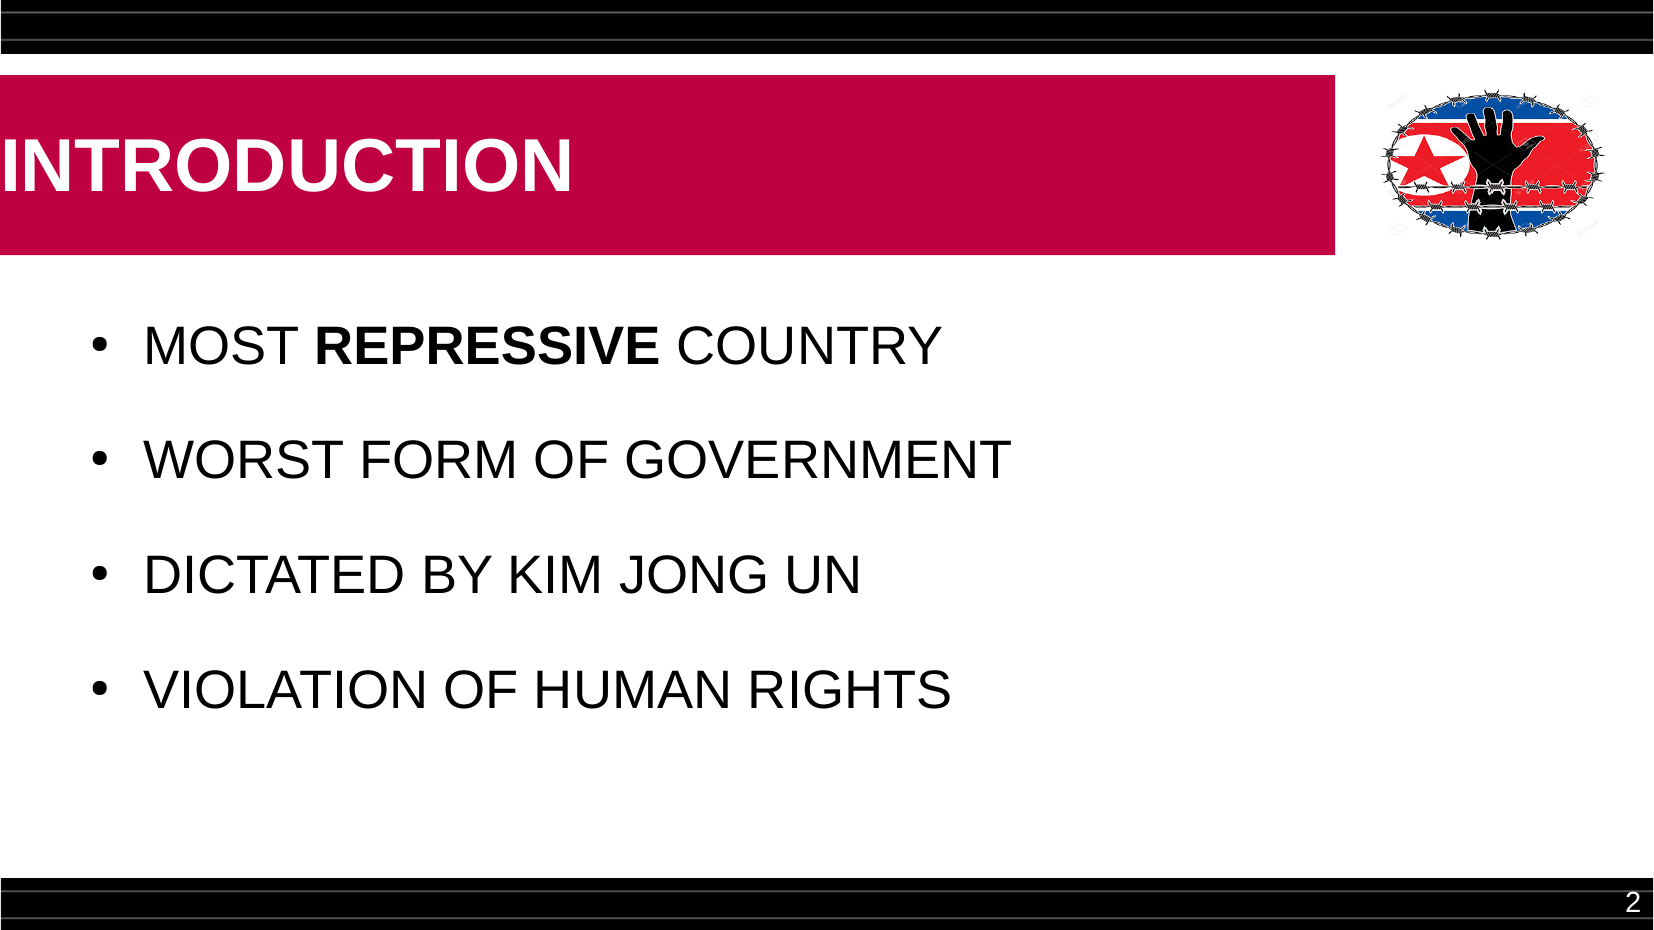

# INTRODUCTION
MOST REPRESSIVE COUNTRY
WORST FORM OF GOVERNMENT
DICTATED BY KIM JONG UN
VIOLATION OF HUMAN RIGHTS